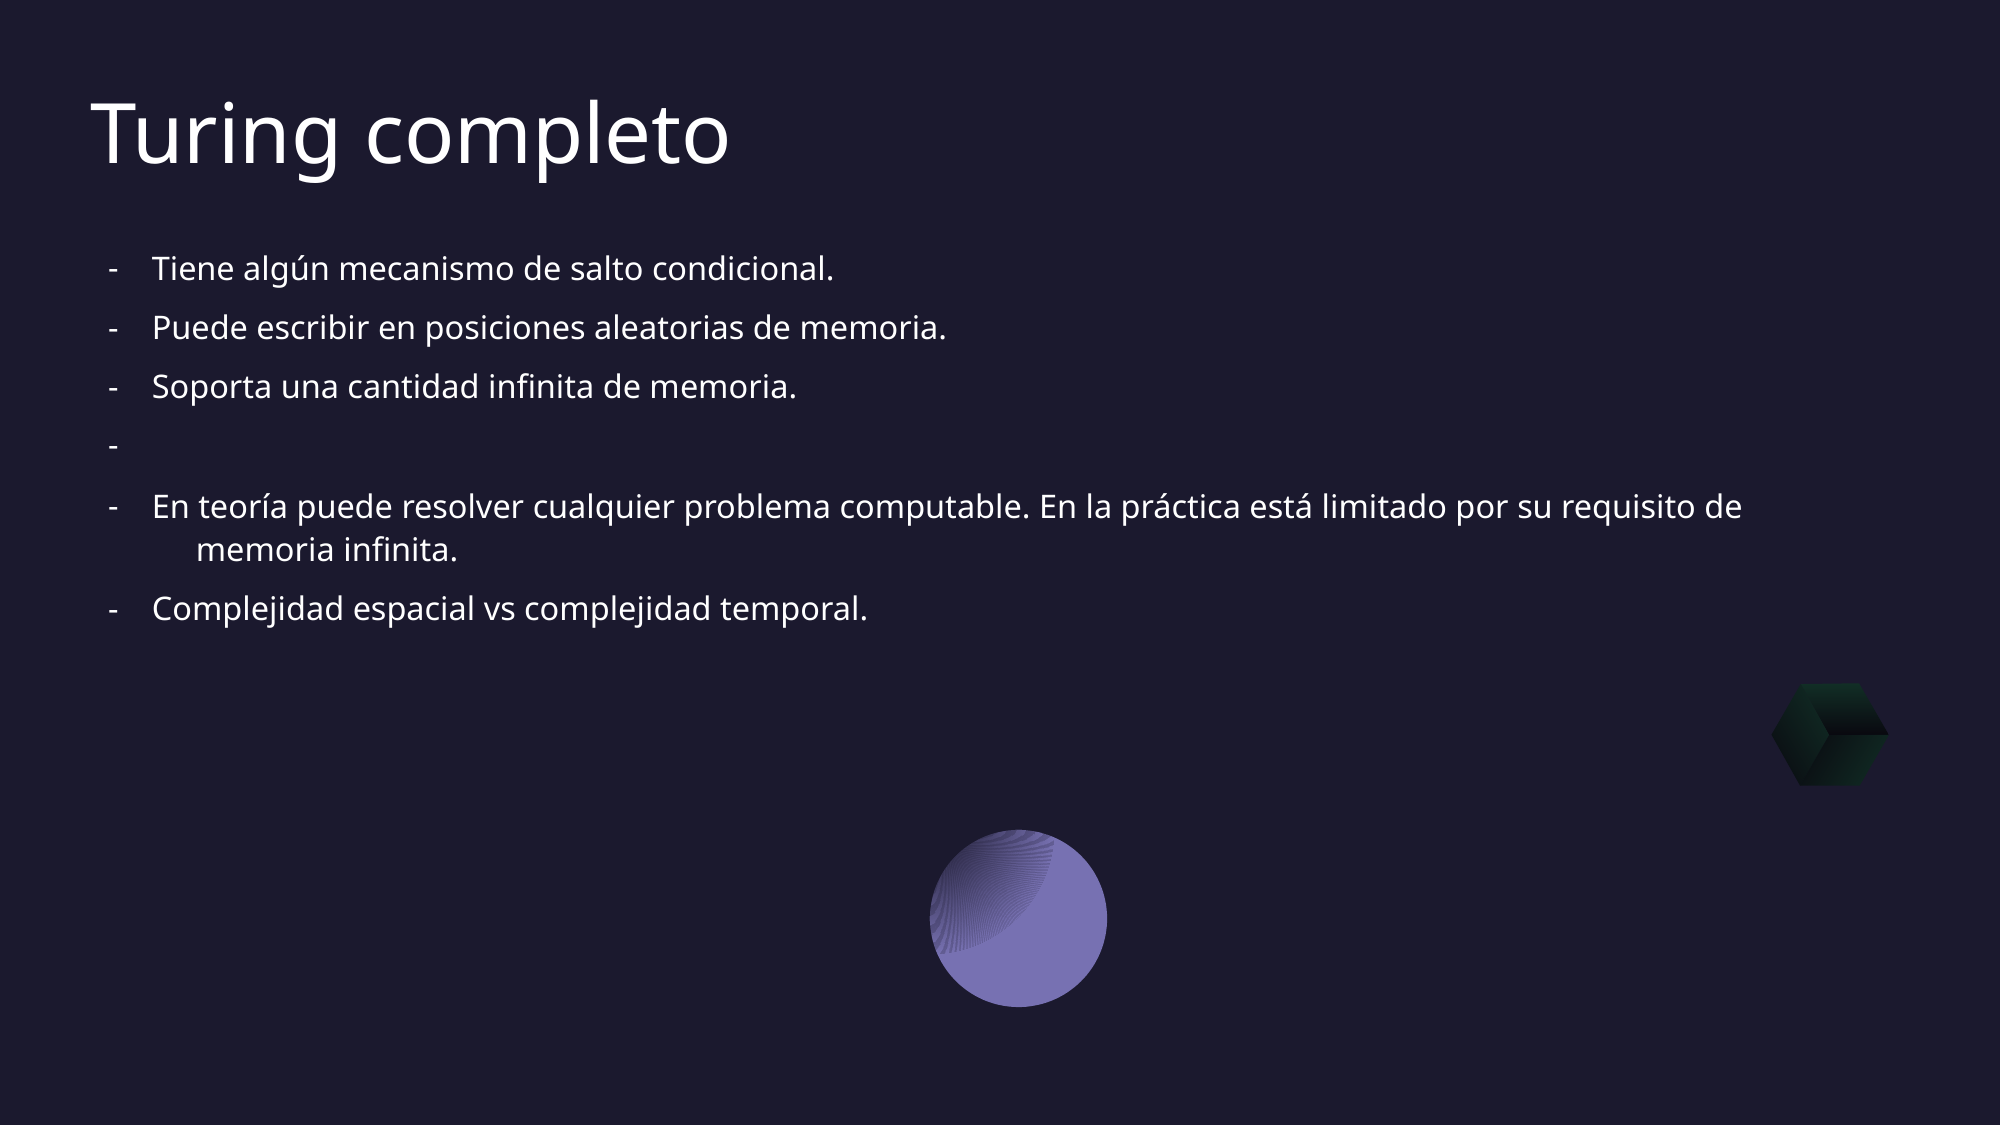

# Turing completo
Tiene algún mecanismo de salto condicional.
Puede escribir en posiciones aleatorias de memoria.
Soporta una cantidad infinita de memoria.
En teoría puede resolver cualquier problema computable. En la práctica está limitado por su requisito de memoria infinita.
Complejidad espacial vs complejidad temporal.